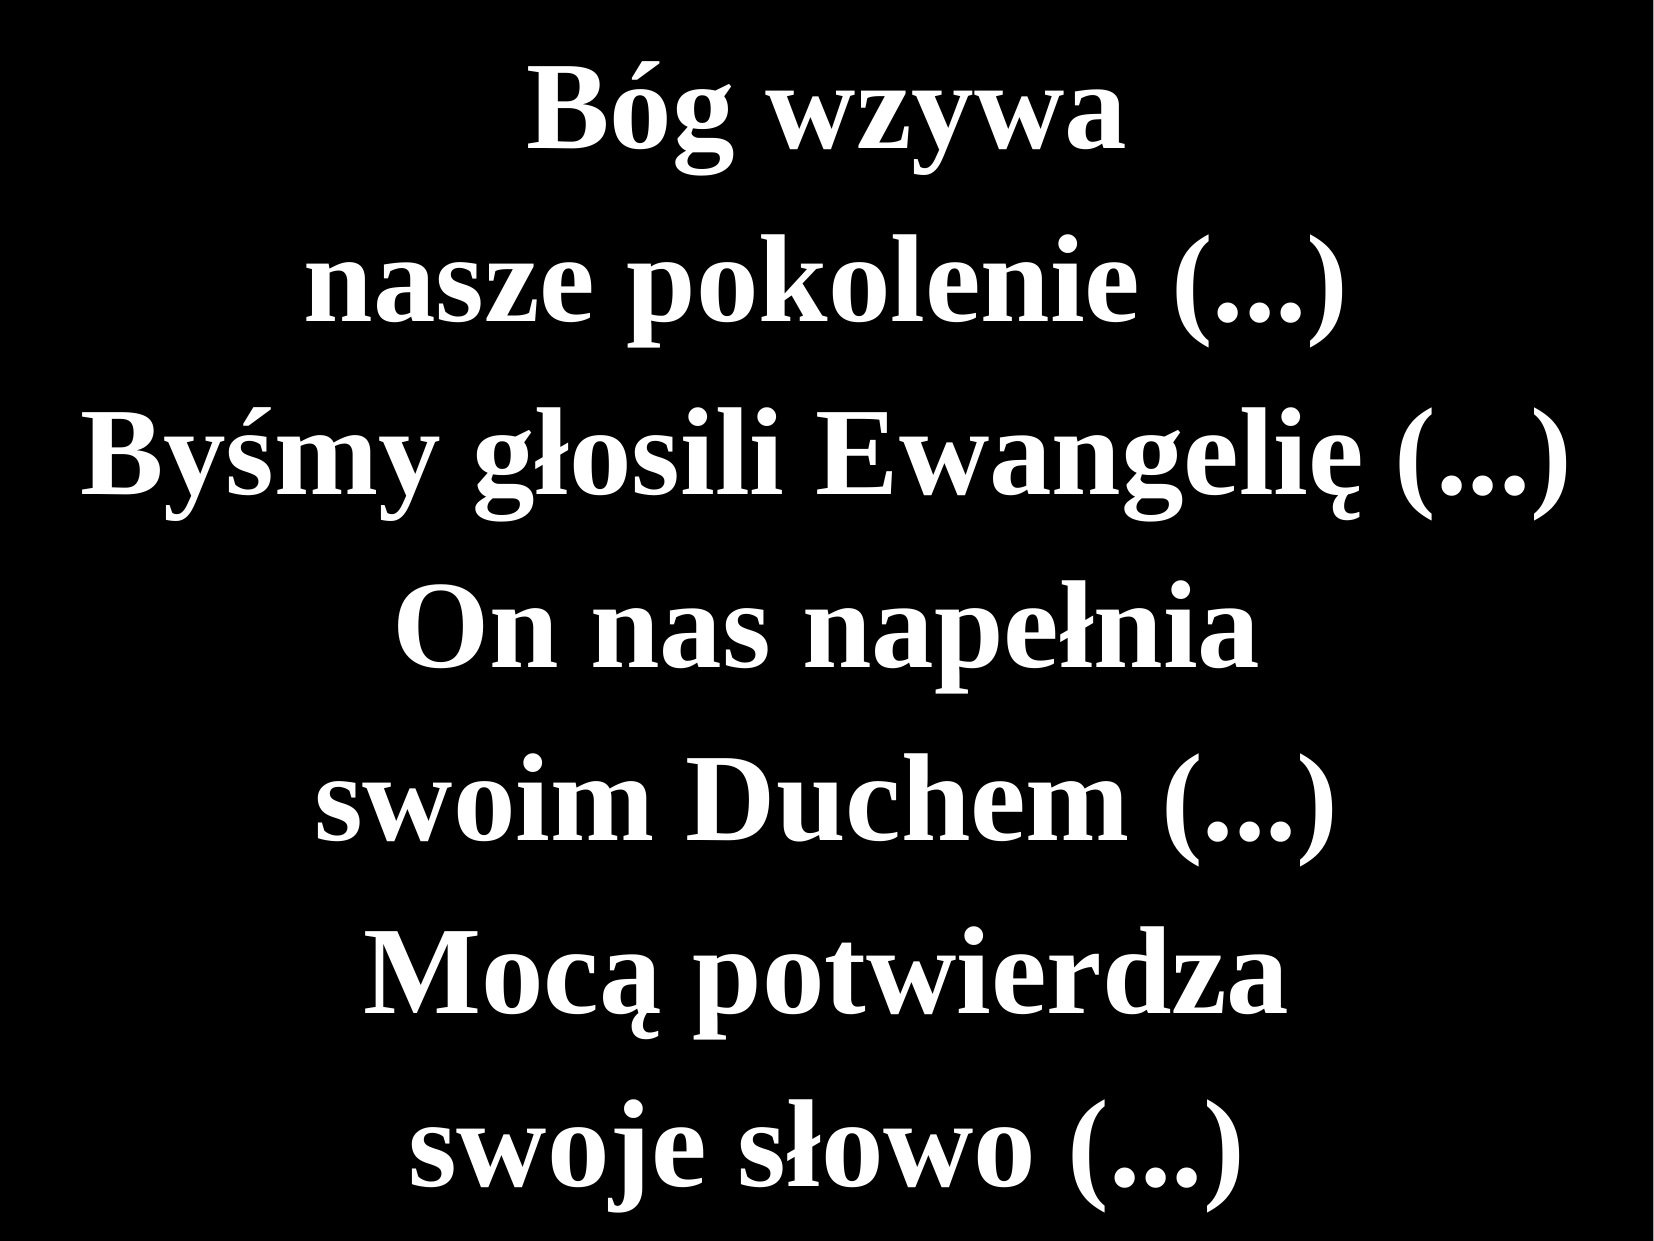

# Bóg wzywa ppp nasze pokolenie (...) ppp Byśmy głosili Ewangelię (...) ppp On nas napełnia ppp swoim Duchem (...) ppp Mocą potwierdza ppp swoje słowo (...)